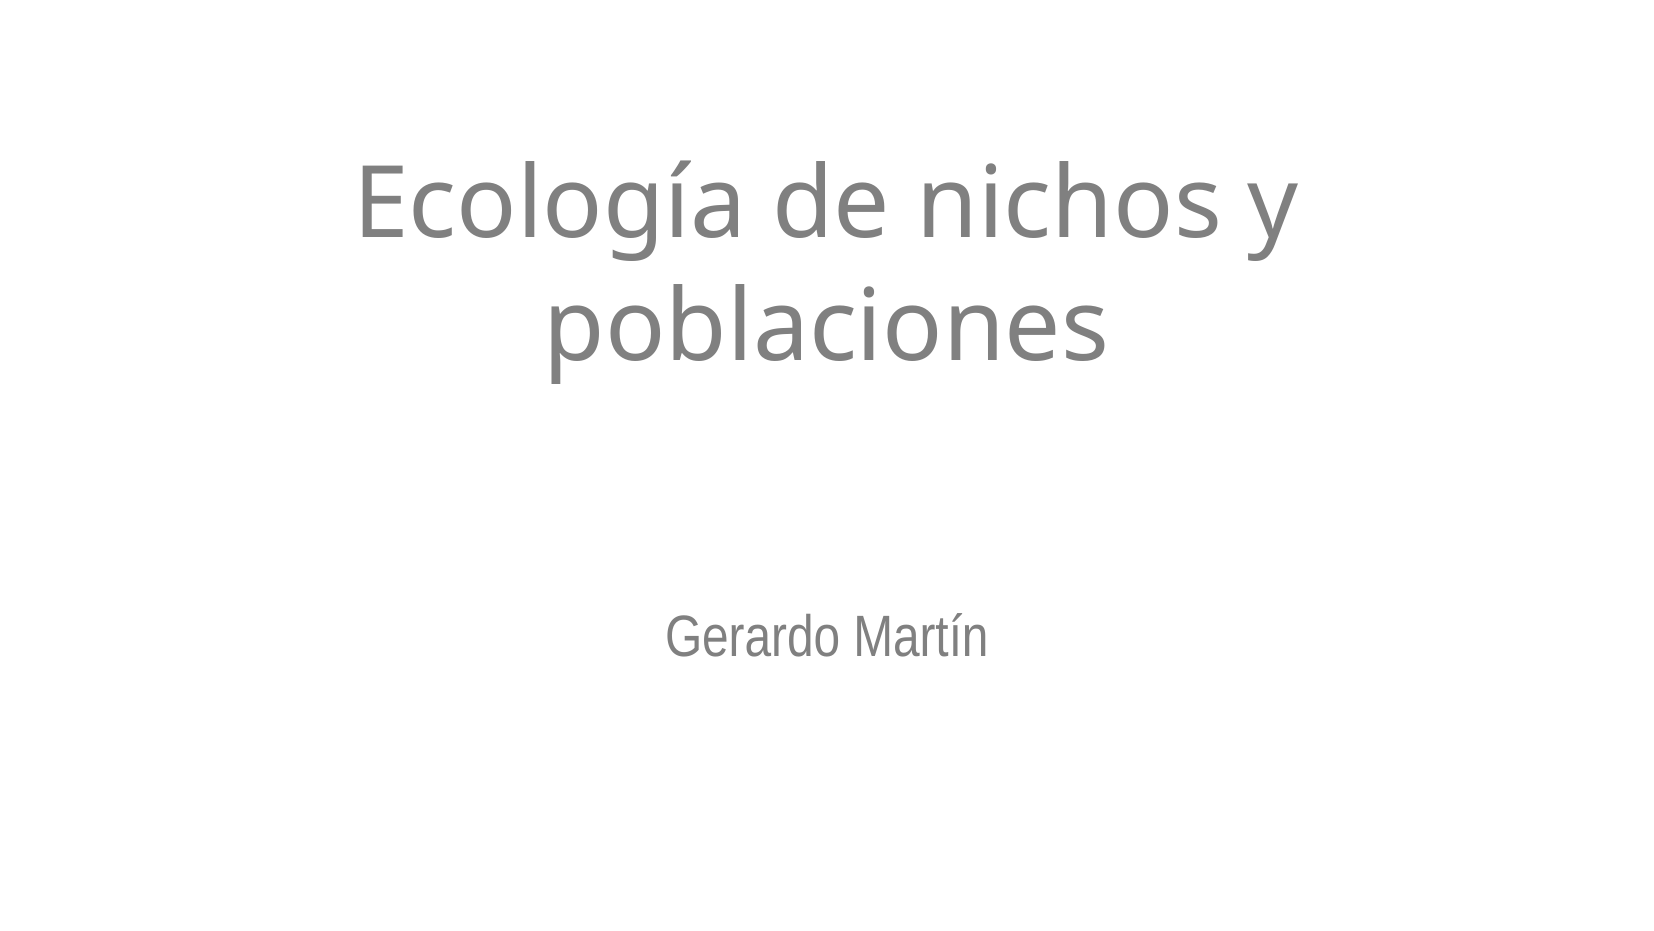

# Ecología de nichos y poblaciones
Gerardo Martín